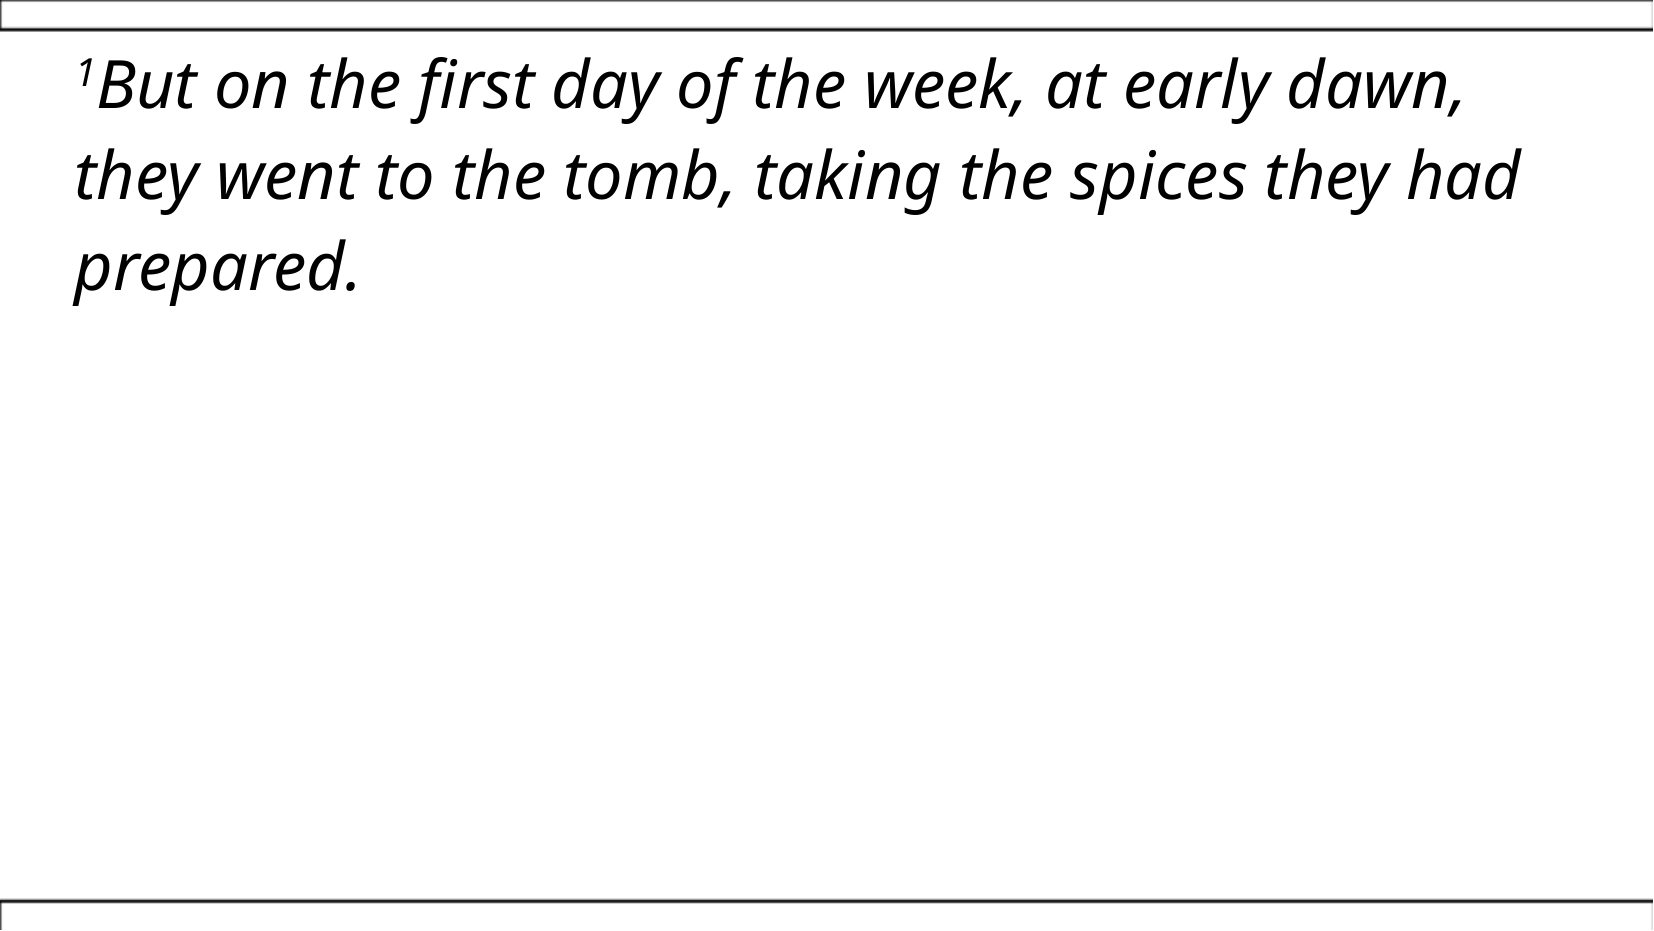

1But on the first day of the week, at early dawn, they went to the tomb, taking the spices they had prepared.